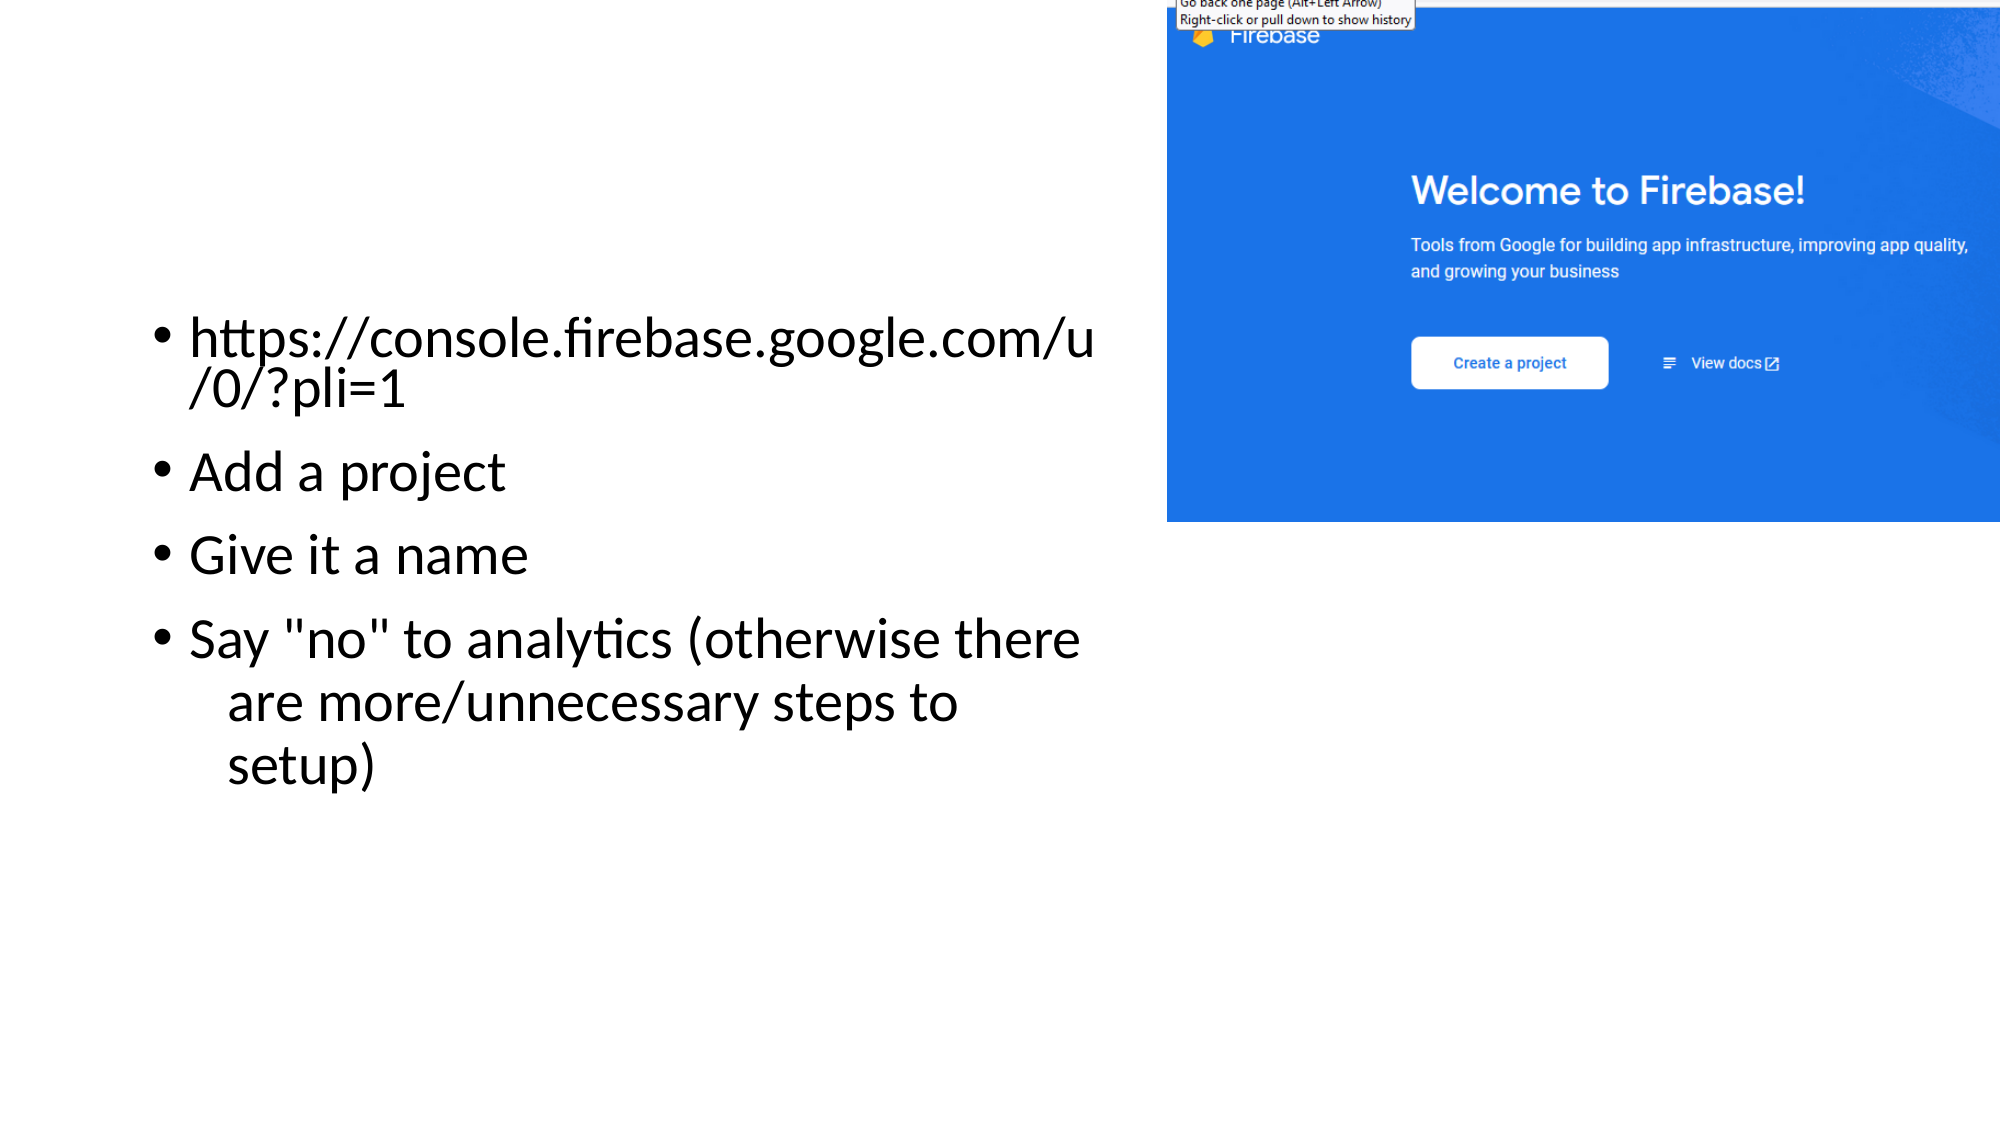

#
https://console.firebase.google.com/u/0/?pli=1
Add a project
Give it a name
Say "no" to analytics (otherwise there are more/unnecessary steps to setup)